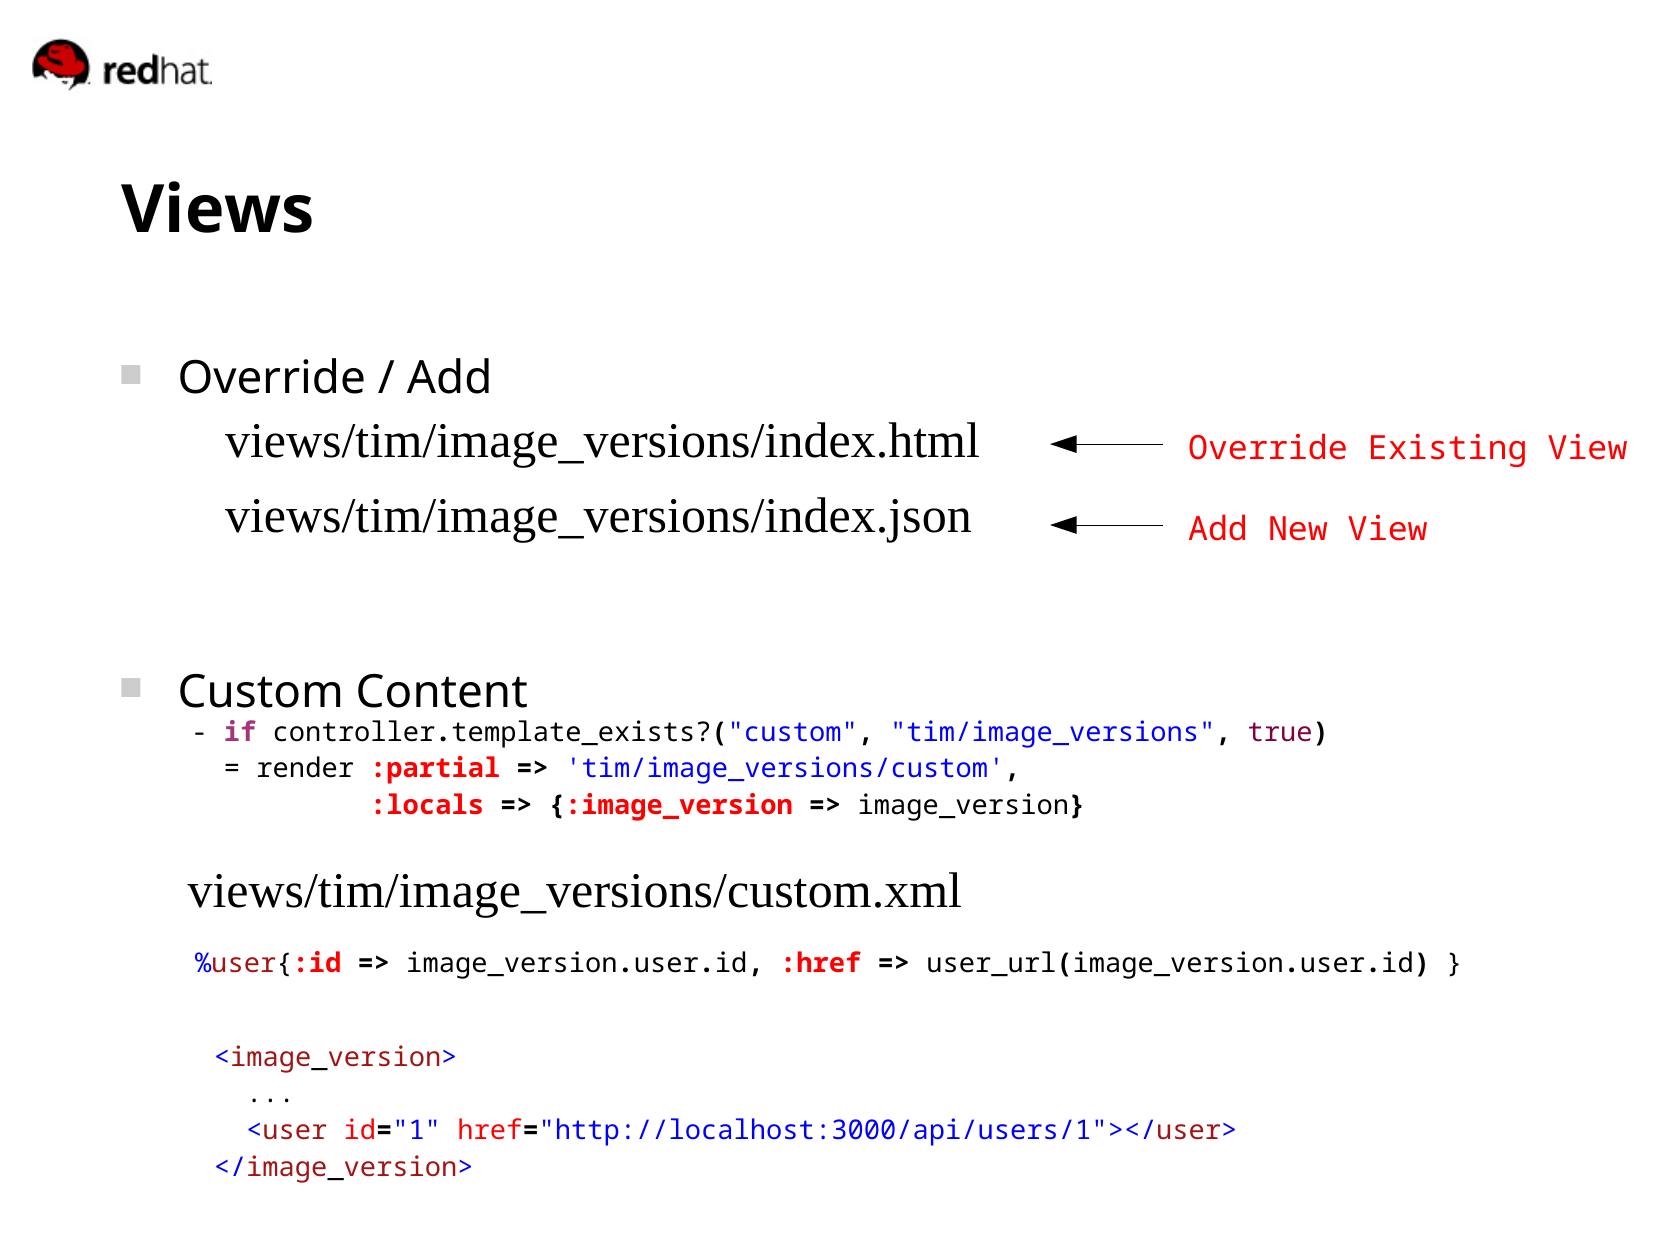

# Views
Override / Add
Custom Content
views/tim/image_versions/index.html
Override Existing View
views/tim/image_versions/index.json
Add New View
 - if controller.template_exists?("custom", "tim/image_versions", true)
 = render :partial => 'tim/image_versions/custom',
 :locals => {:image_version => image_version}
views/tim/image_versions/custom.xml
%user{:id => image_version.user.id, :href => user_url(image_version.user.id) }
<image_version>
 ...
 <user id="1" href="http://localhost:3000/api/users/1"></user>
</image_version>